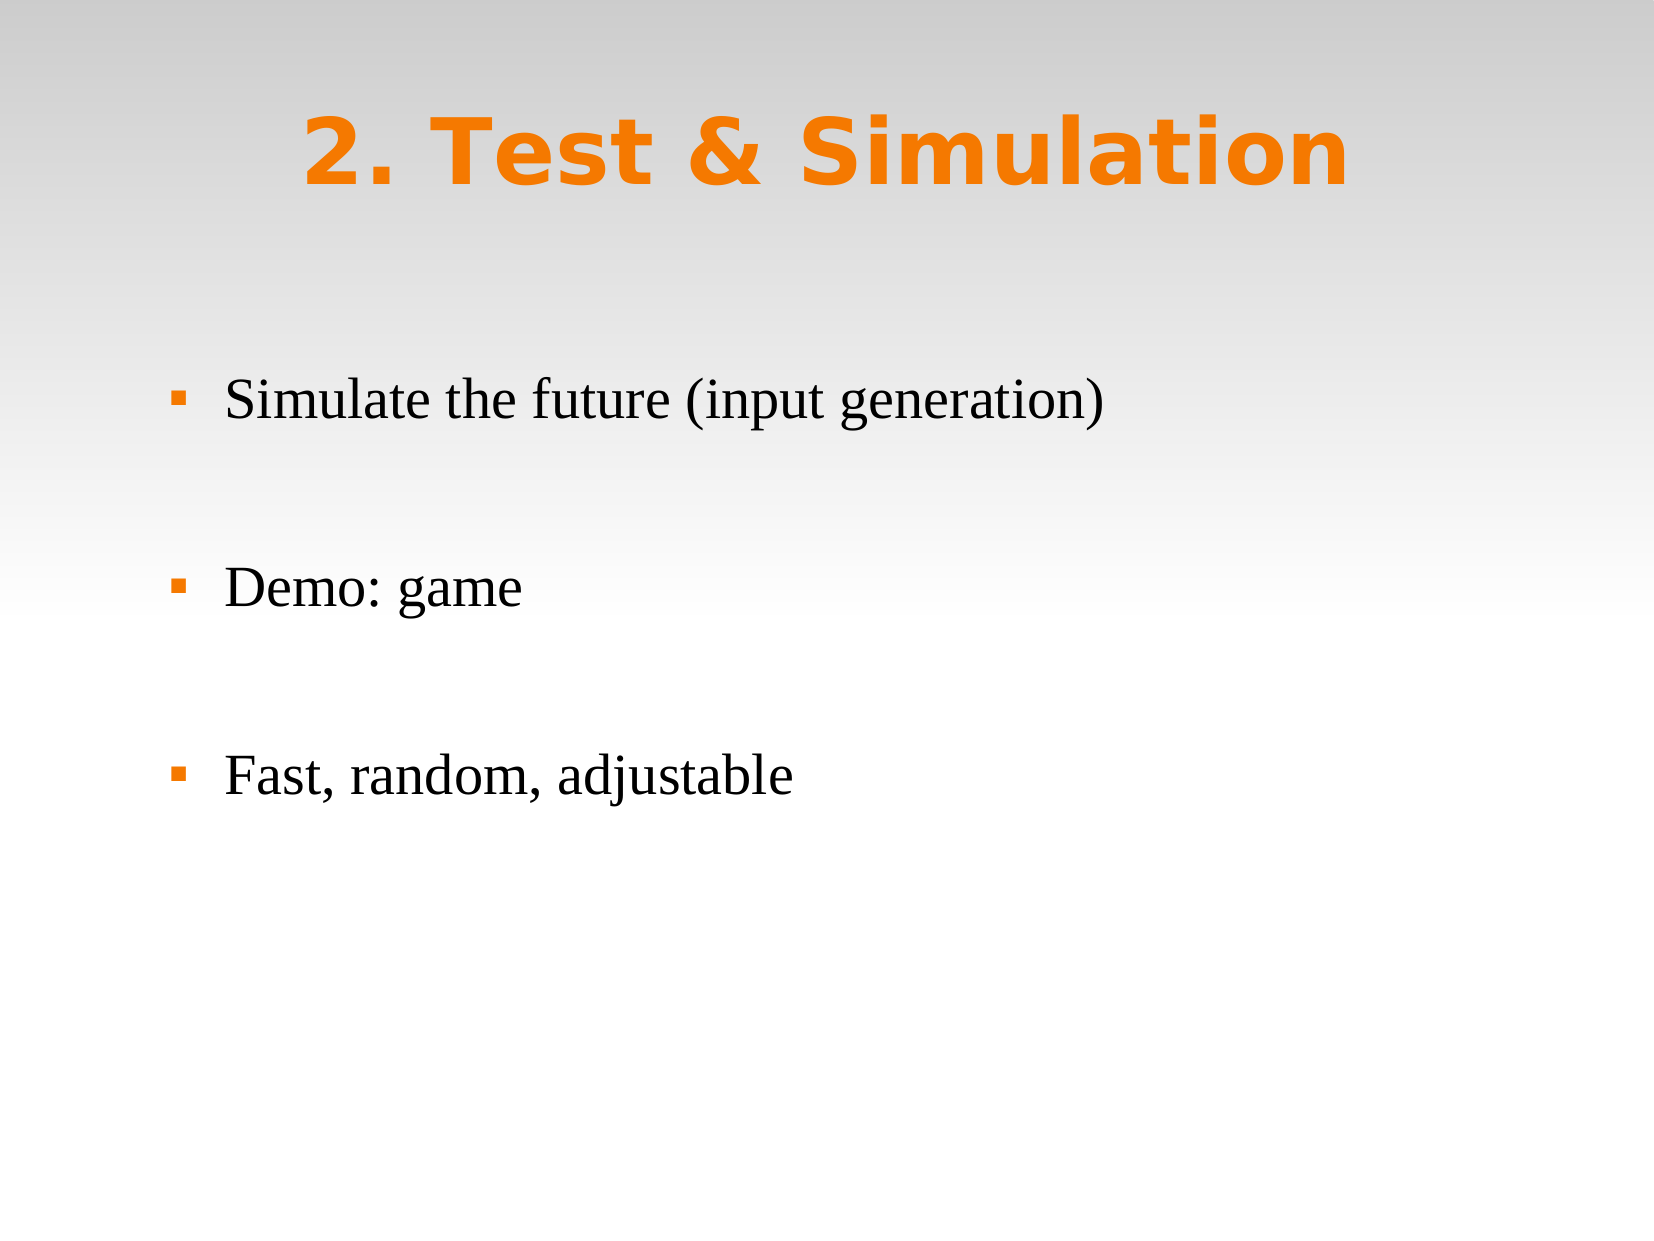

# 2. Test & Simulation
Simulate the future (input generation)
Demo: game
Fast, random, adjustable